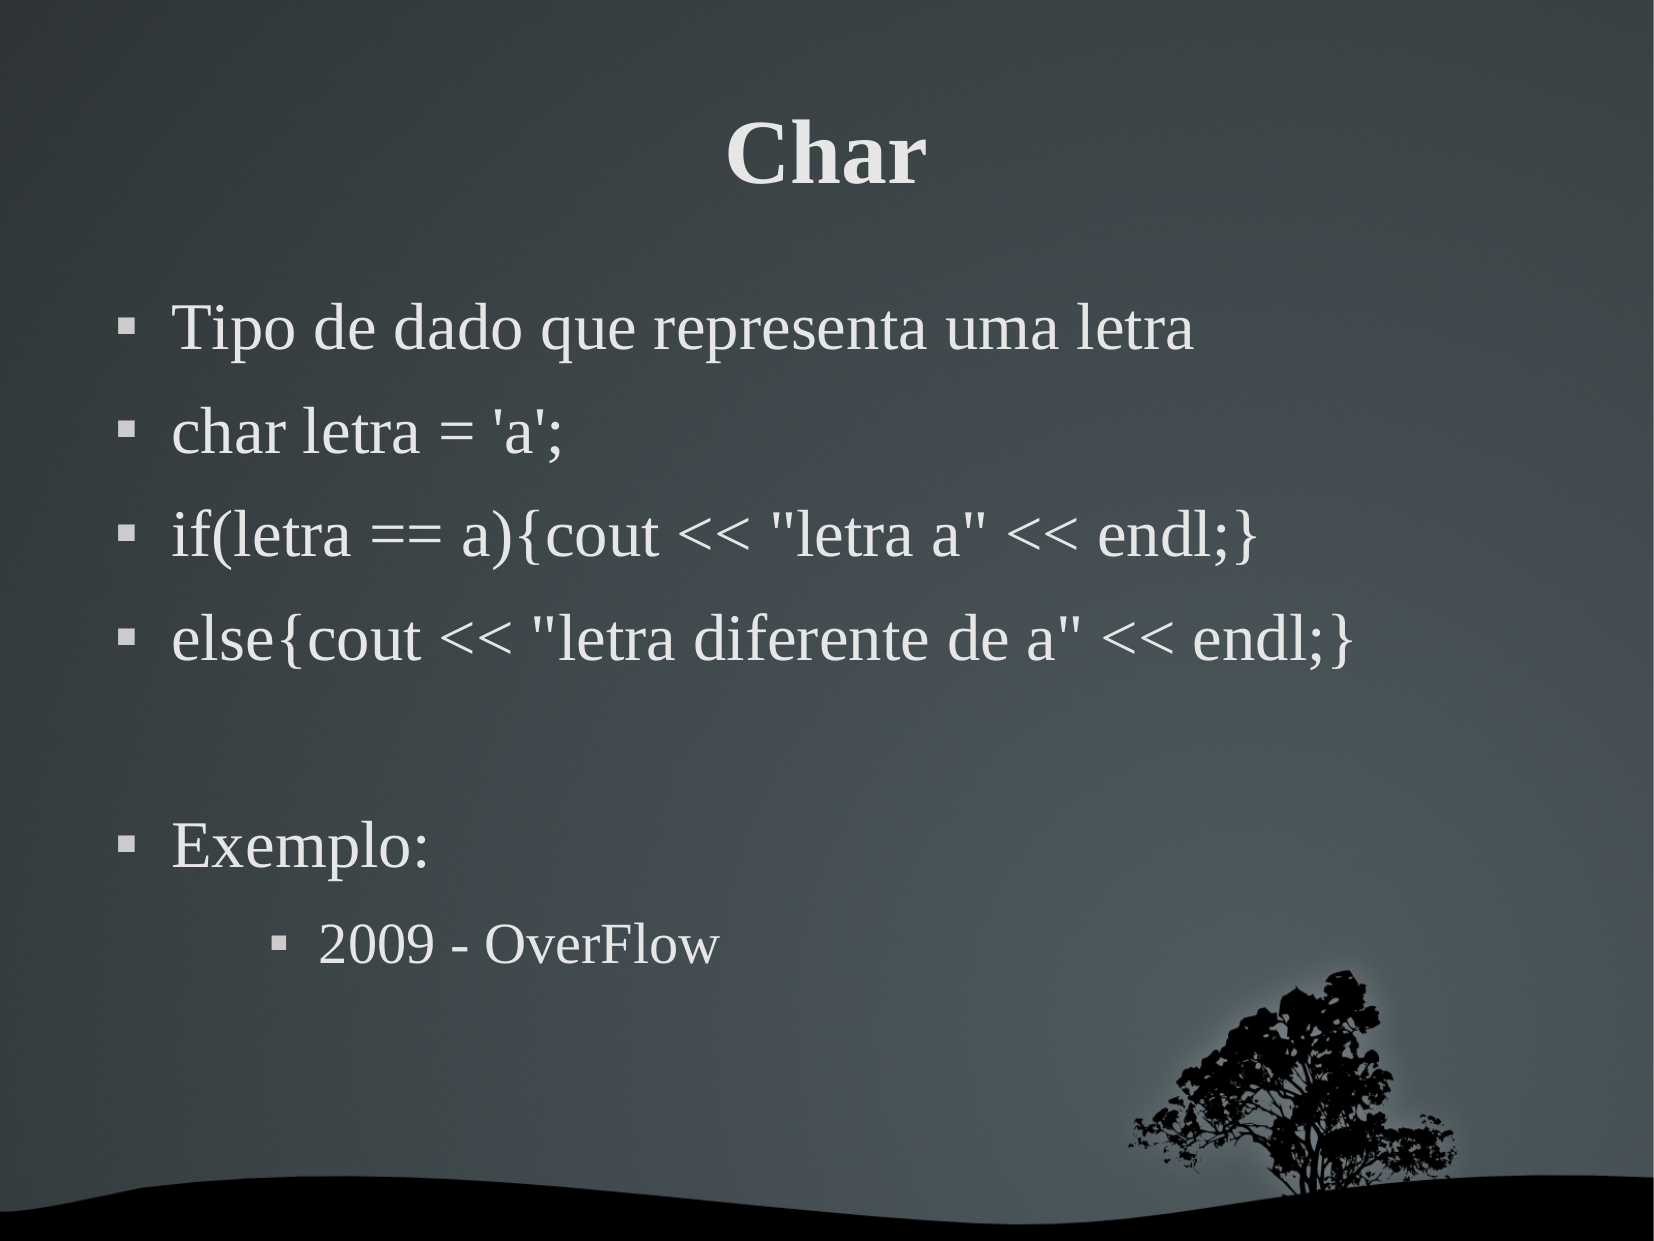

# Char
Tipo de dado que representa uma letra
char letra = 'a';
if(letra == a){cout << "letra a" << endl;}
else{cout << "letra diferente de a" << endl;}
Exemplo:
2009 - OverFlow